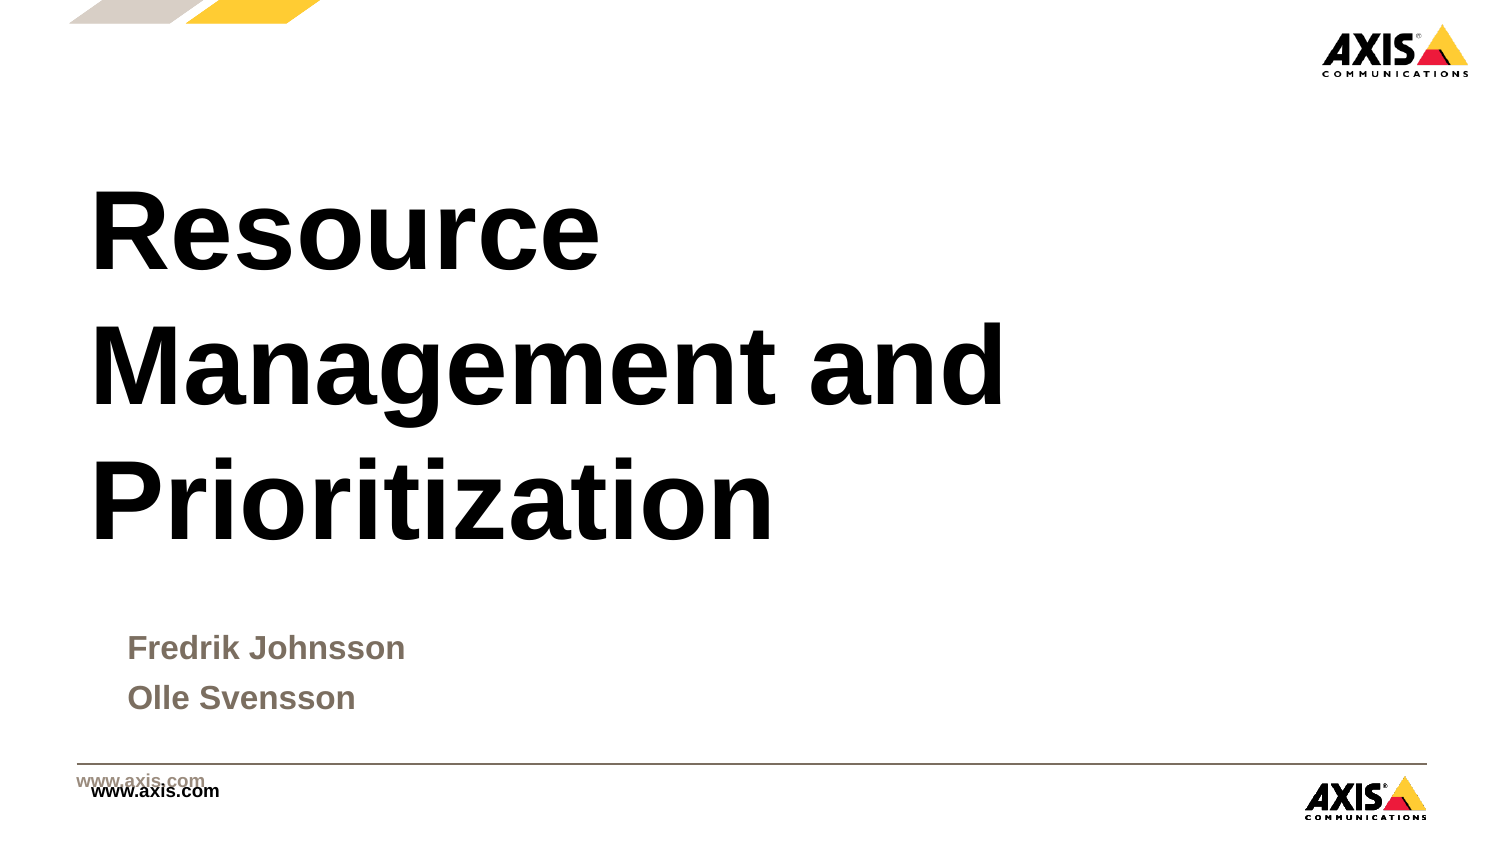

# Resource Management and Prioritization
Fredrik Johnsson
Olle Svensson